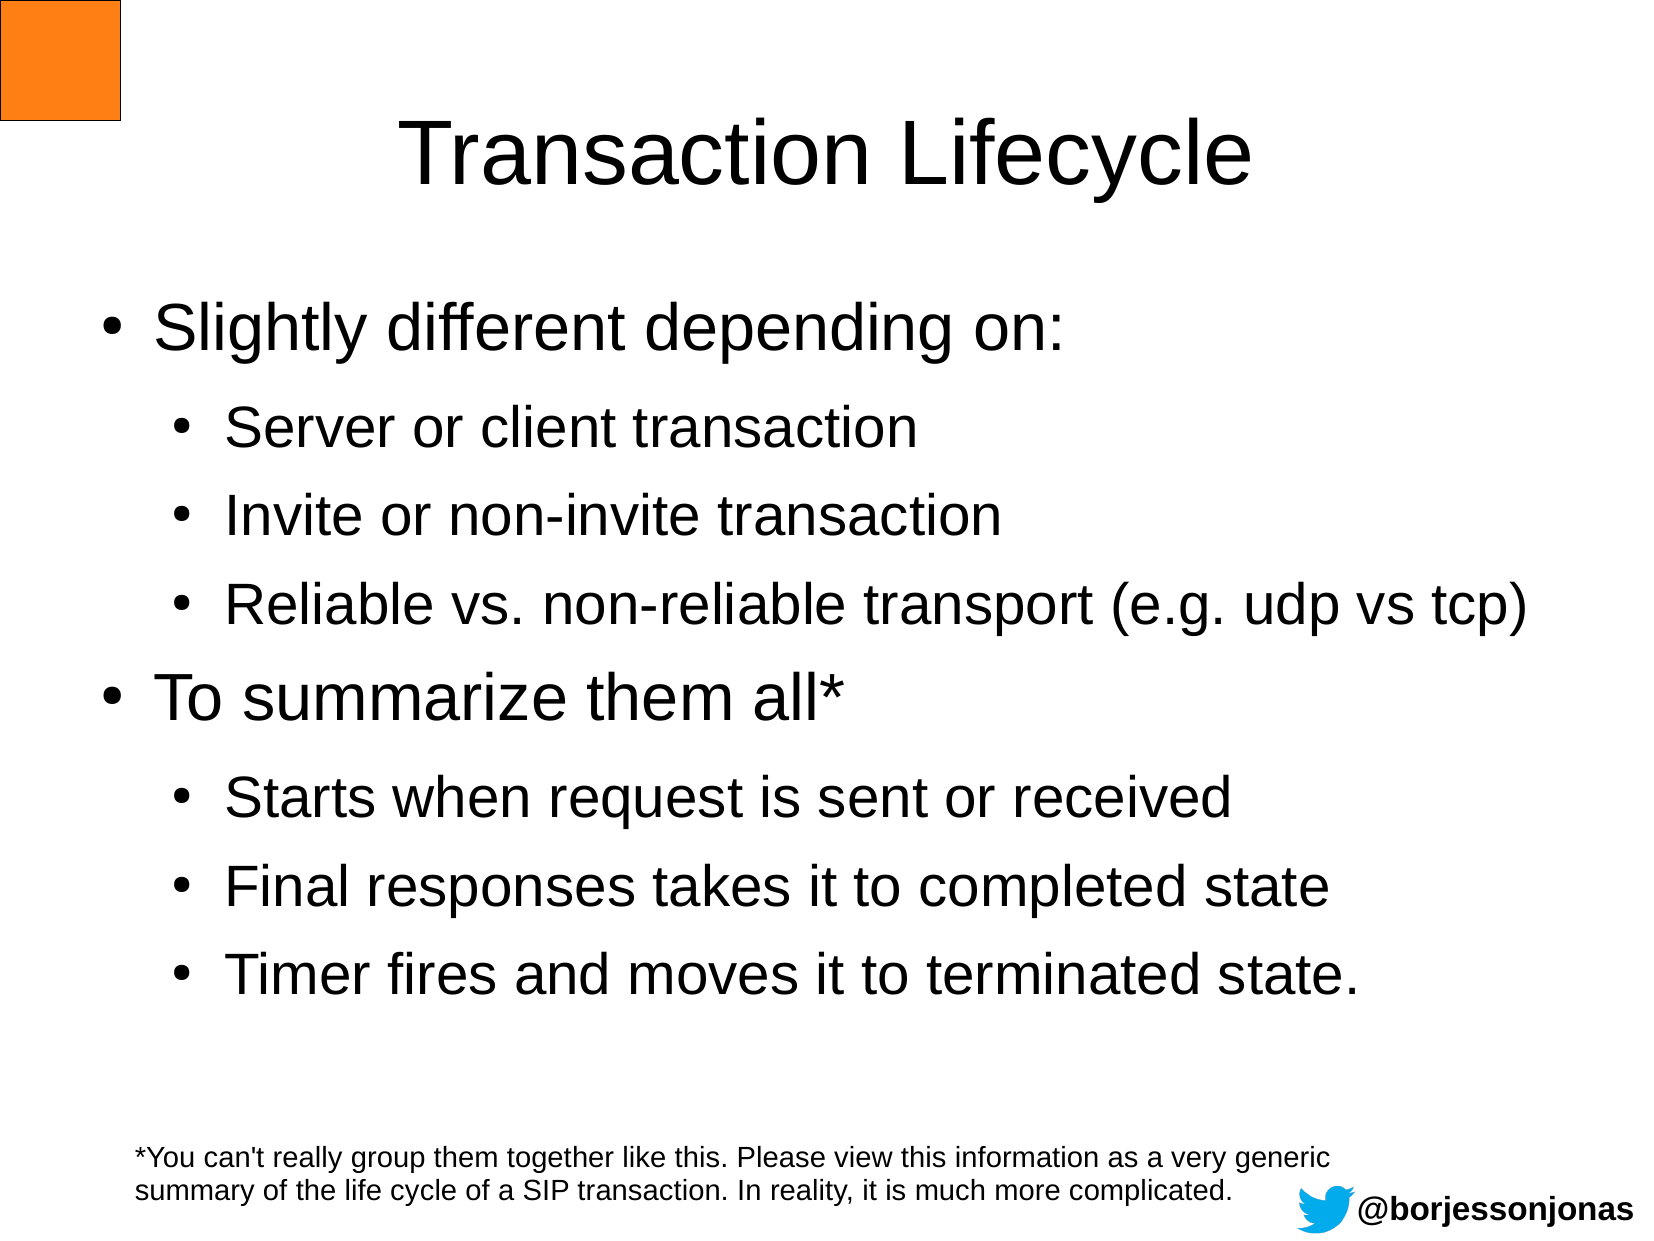

# Transaction Lifecycle
Slightly different depending on:
Server or client transaction
Invite or non-invite transaction
Reliable vs. non-reliable transport (e.g. udp vs tcp)
To summarize them all*
Starts when request is sent or received
Final responses takes it to completed state
Timer fires and moves it to terminated state.
*You can't really group them together like this. Please view this information as a very generic
summary of the life cycle of a SIP transaction. In reality, it is much more complicated.